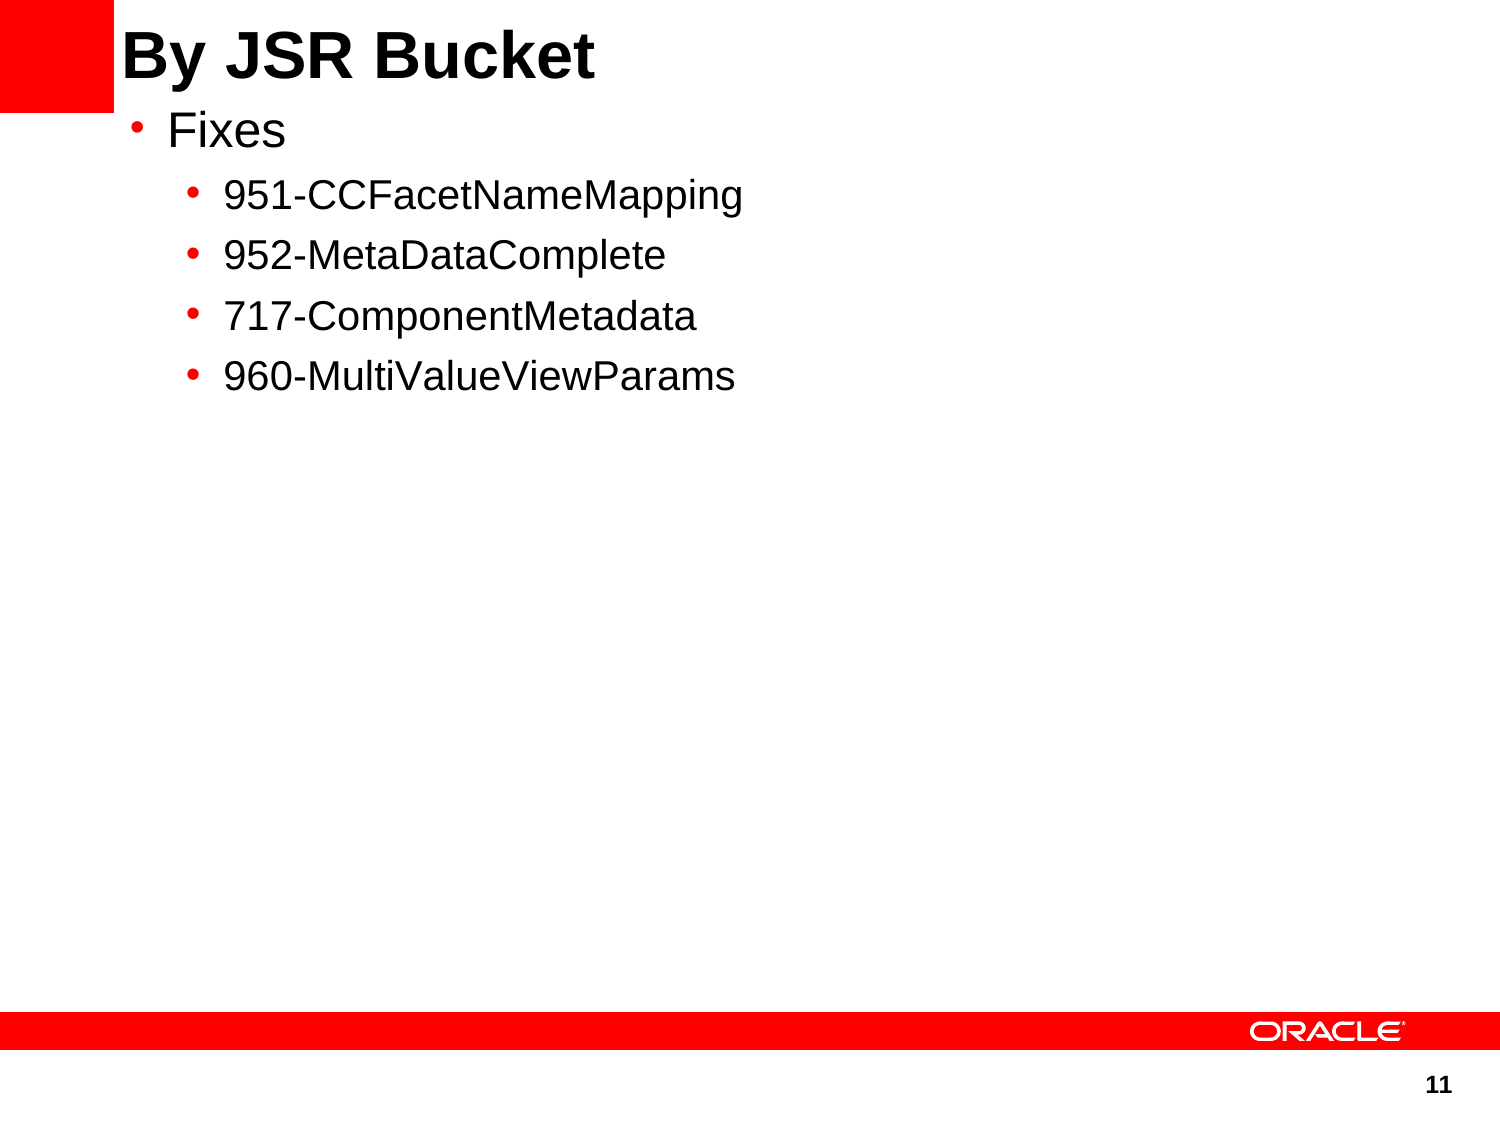

# By JSR Bucket
Fixes
951-CCFacetNameMapping
952-MetaDataComplete
717-ComponentMetadata
960-MultiValueViewParams